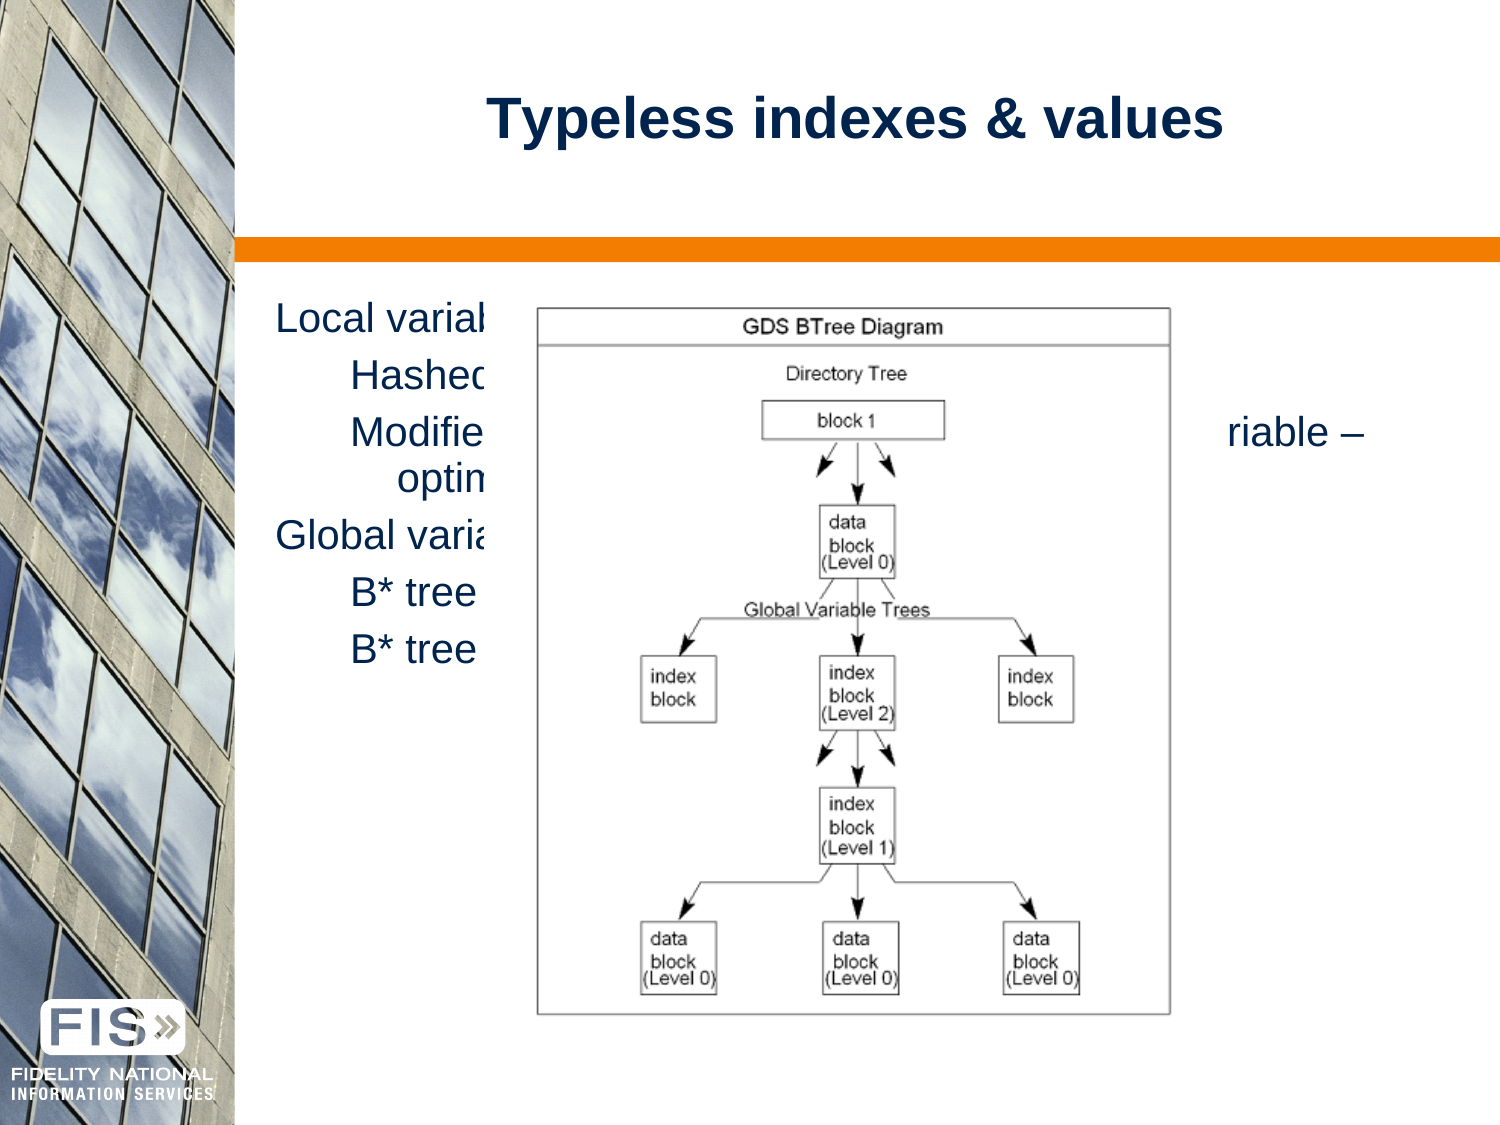

# Typeless indexes & values
Local variables
Hashed variable names
Modified linear search for subscripts within a variable – optimized for small numbers of subscripts
Global variables
B* tree variable names
B* tree each variable